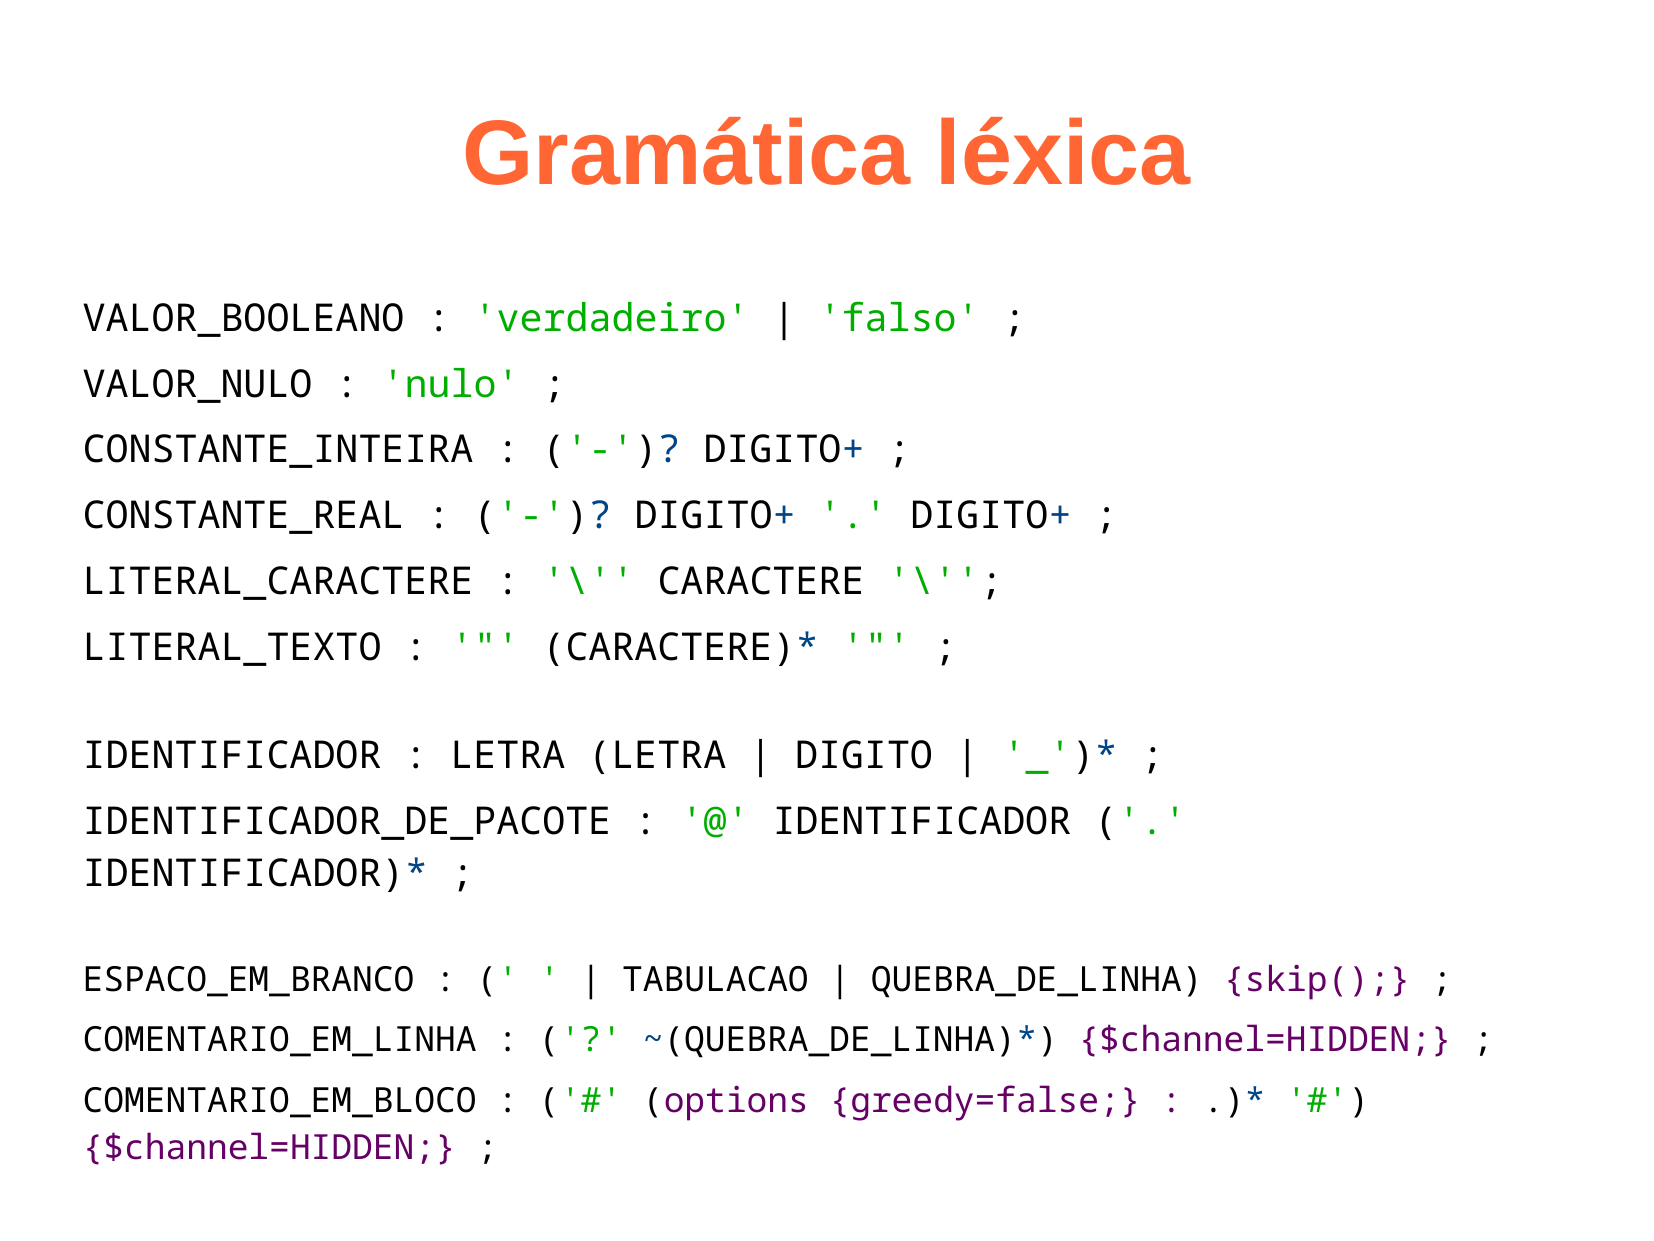

# Gramática léxica
VALOR_BOOLEANO : 'verdadeiro' | 'falso' ;
VALOR_NULO : 'nulo' ;
CONSTANTE_INTEIRA : ('-')? DIGITO+ ;
CONSTANTE_REAL : ('-')? DIGITO+ '.' DIGITO+ ;
LITERAL_CARACTERE : '\'' CARACTERE '\'';
LITERAL_TEXTO : '"' (CARACTERE)* '"' ;
IDENTIFICADOR : LETRA (LETRA | DIGITO | '_')* ;
IDENTIFICADOR_DE_PACOTE : '@' IDENTIFICADOR ('.' IDENTIFICADOR)* ;
ESPACO_EM_BRANCO : (' ' | TABULACAO | QUEBRA_DE_LINHA) {skip();} ;
COMENTARIO_EM_LINHA : ('?' ~(QUEBRA_DE_LINHA)*) {$channel=HIDDEN;} ;
COMENTARIO_EM_BLOCO : ('#' (options {greedy=false;} : .)* '#') {$channel=HIDDEN;} ;